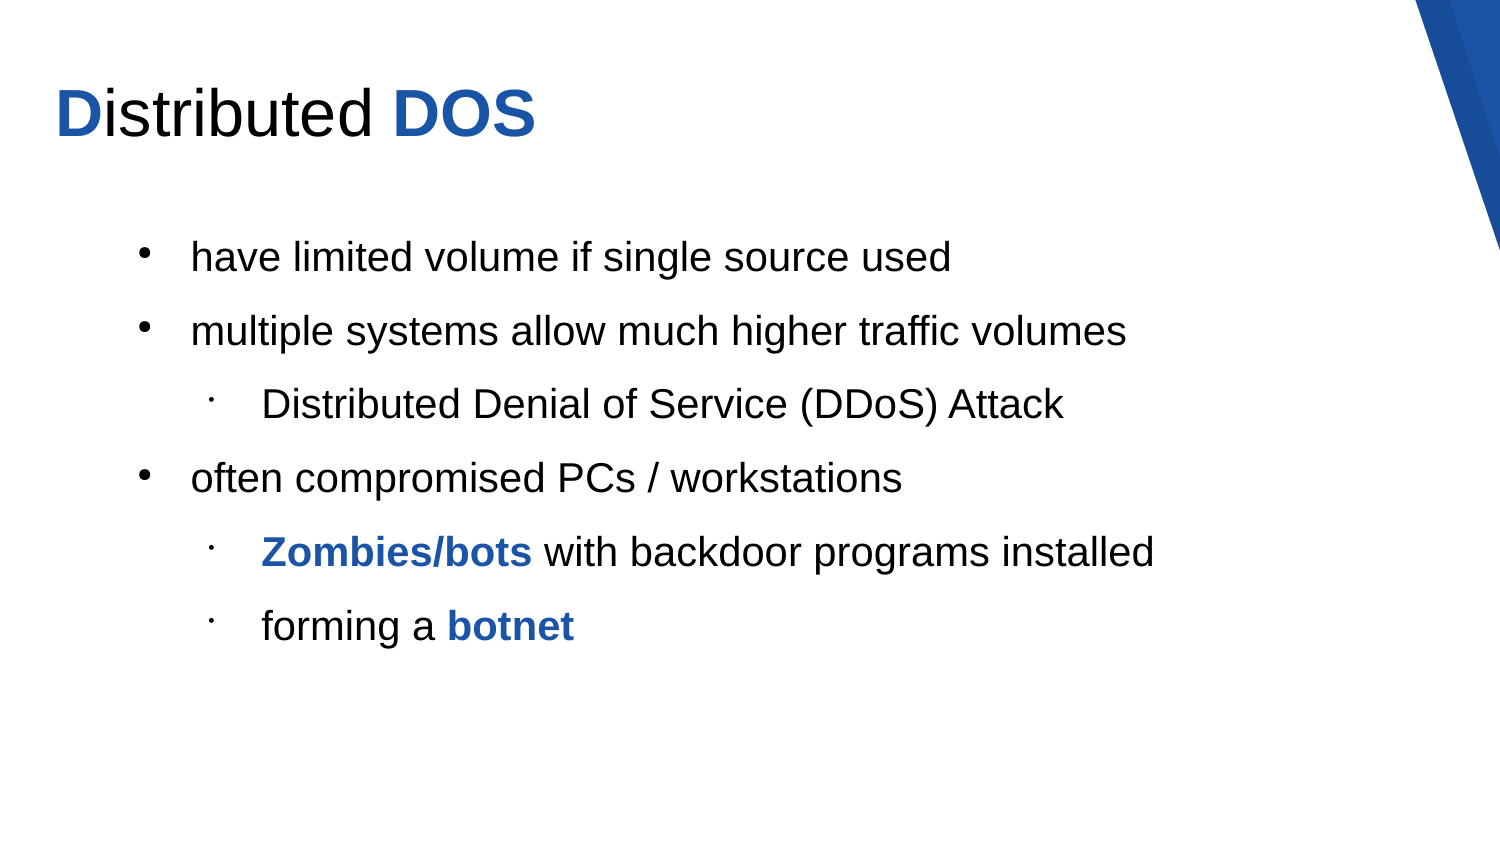

Distributed DOS
# have limited volume if single source used
multiple systems allow much higher traffic volumes
Distributed Denial of Service (DDoS) Attack
often compromised PCs / workstations
Zombies/bots with backdoor programs installed
forming a botnet